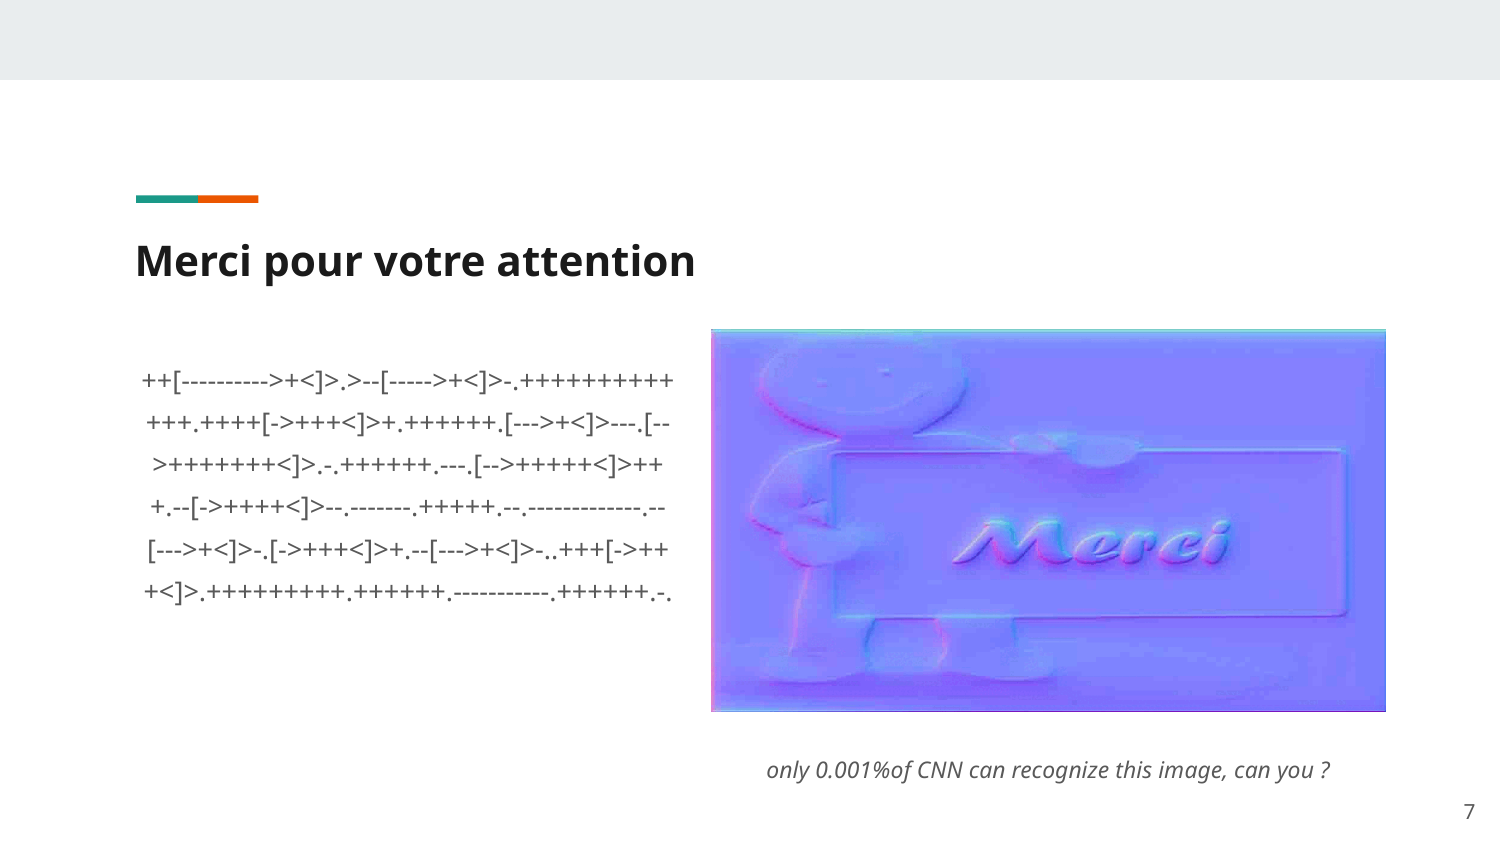

# Merci pour votre attention
++[---------->+<]>.>--[----->+<]>-.+++++++++++++.++++[->+++<]>+.++++++.[--->+<]>---.[-->+++++++<]>.-.++++++.---.[-->+++++<]>+++.--[->++++<]>--.-------.+++++.--.-------------.--[--->+<]>-.[->+++<]>+.--[--->+<]>-..+++[->+++<]>.+++++++++.++++++.-----------.++++++.-.
only 0.001%of CNN can recognize this image, can you ?